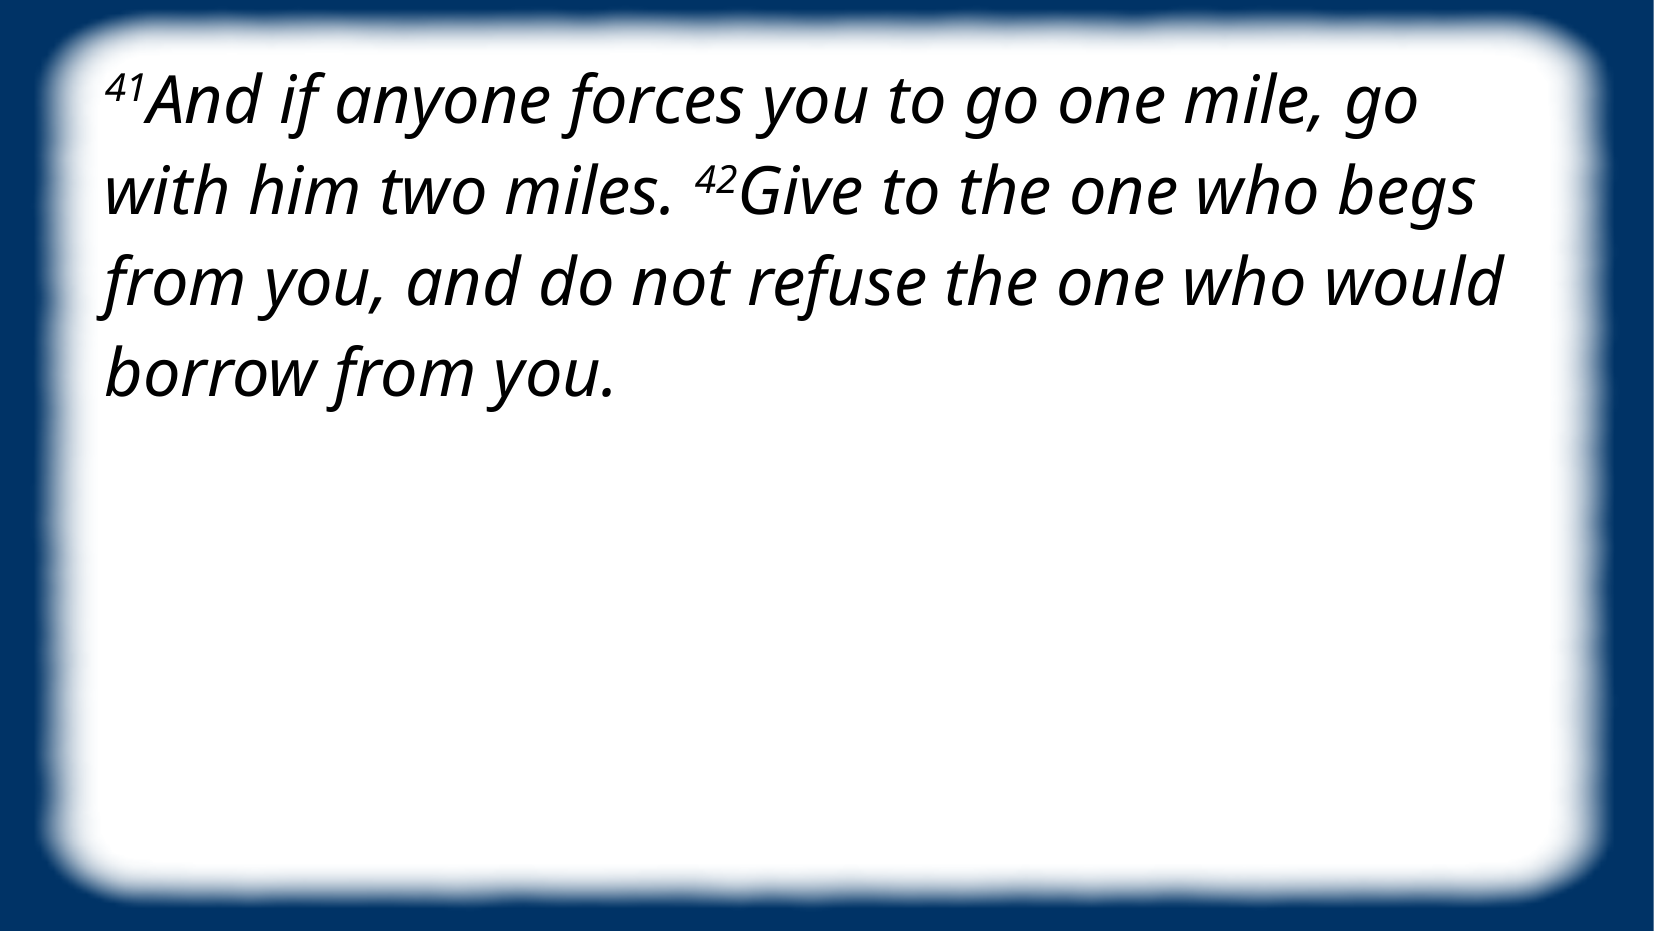

41And if anyone forces you to go one mile, go with him two miles. 42Give to the one who begs from you, and do not refuse the one who would borrow from you.